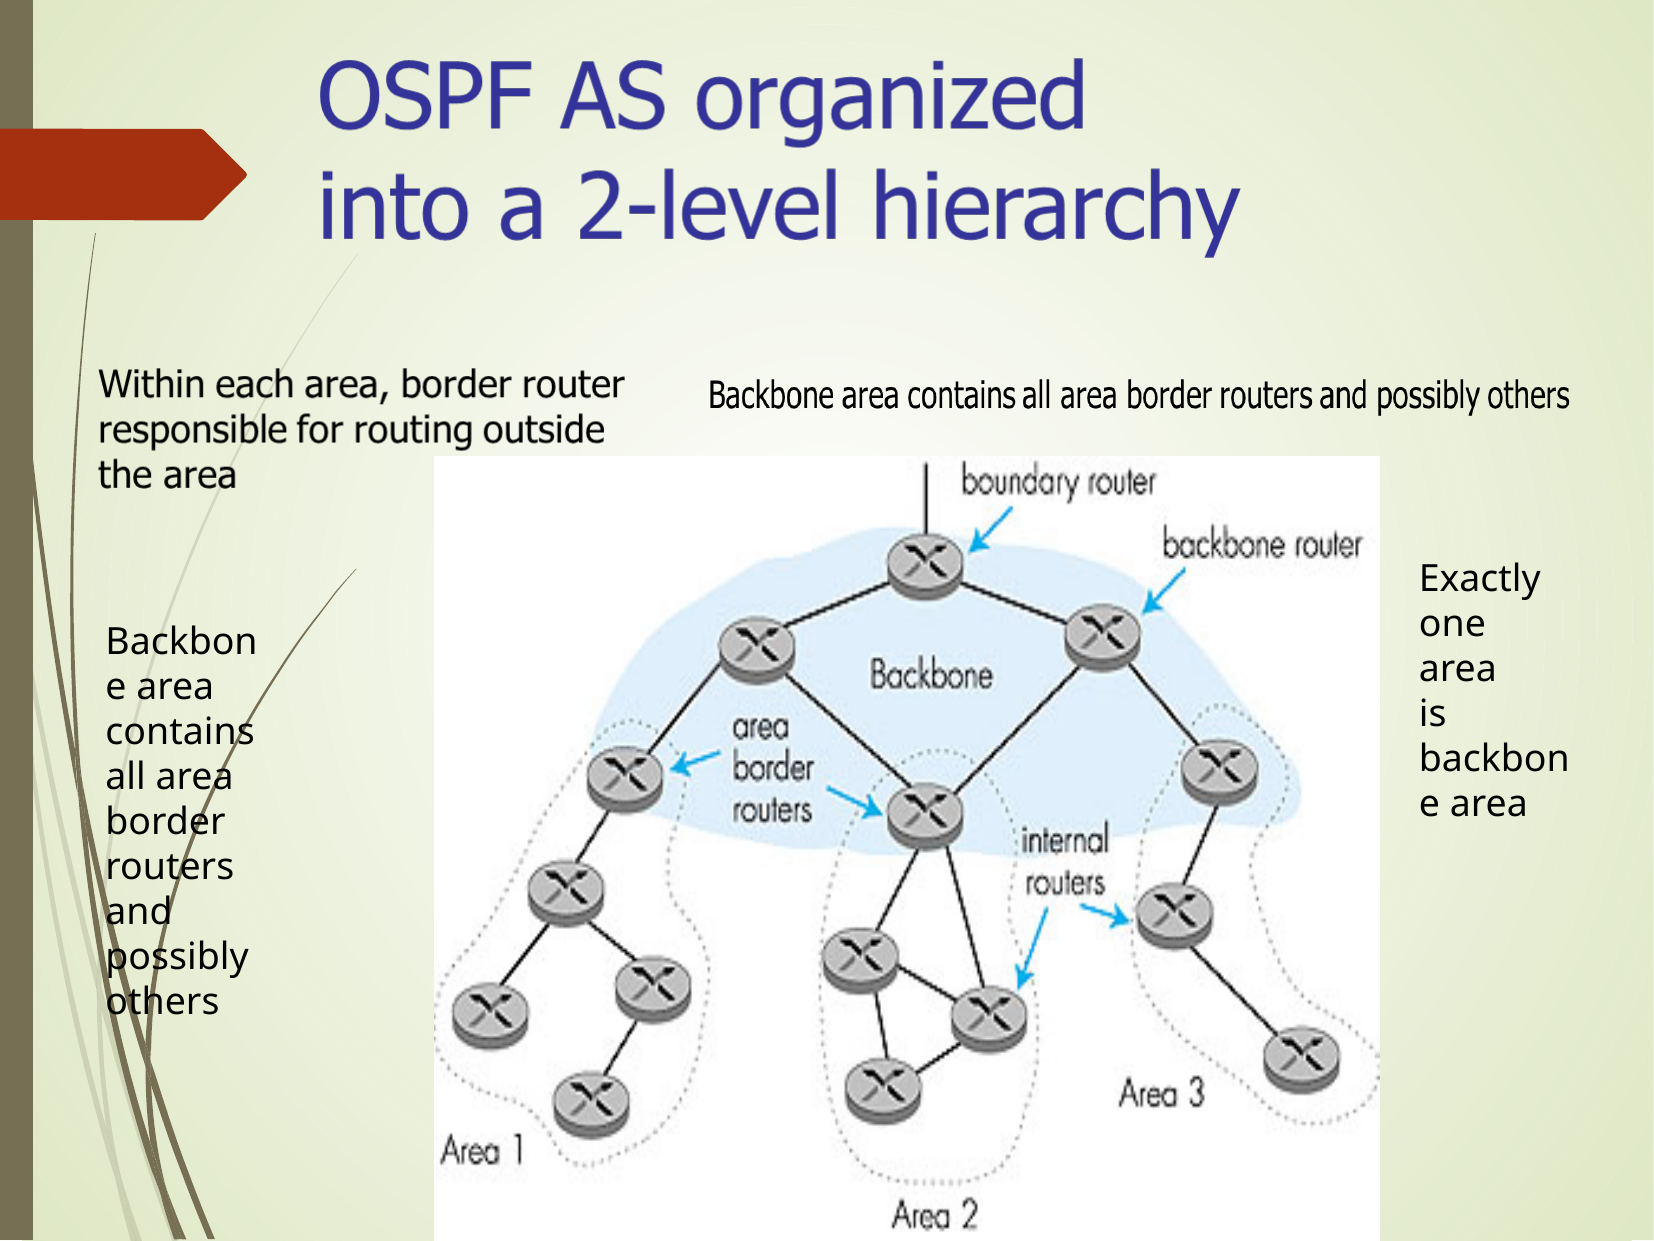

Exactly one area
is backbone area
Backbone area contains all area border routers and possibly others